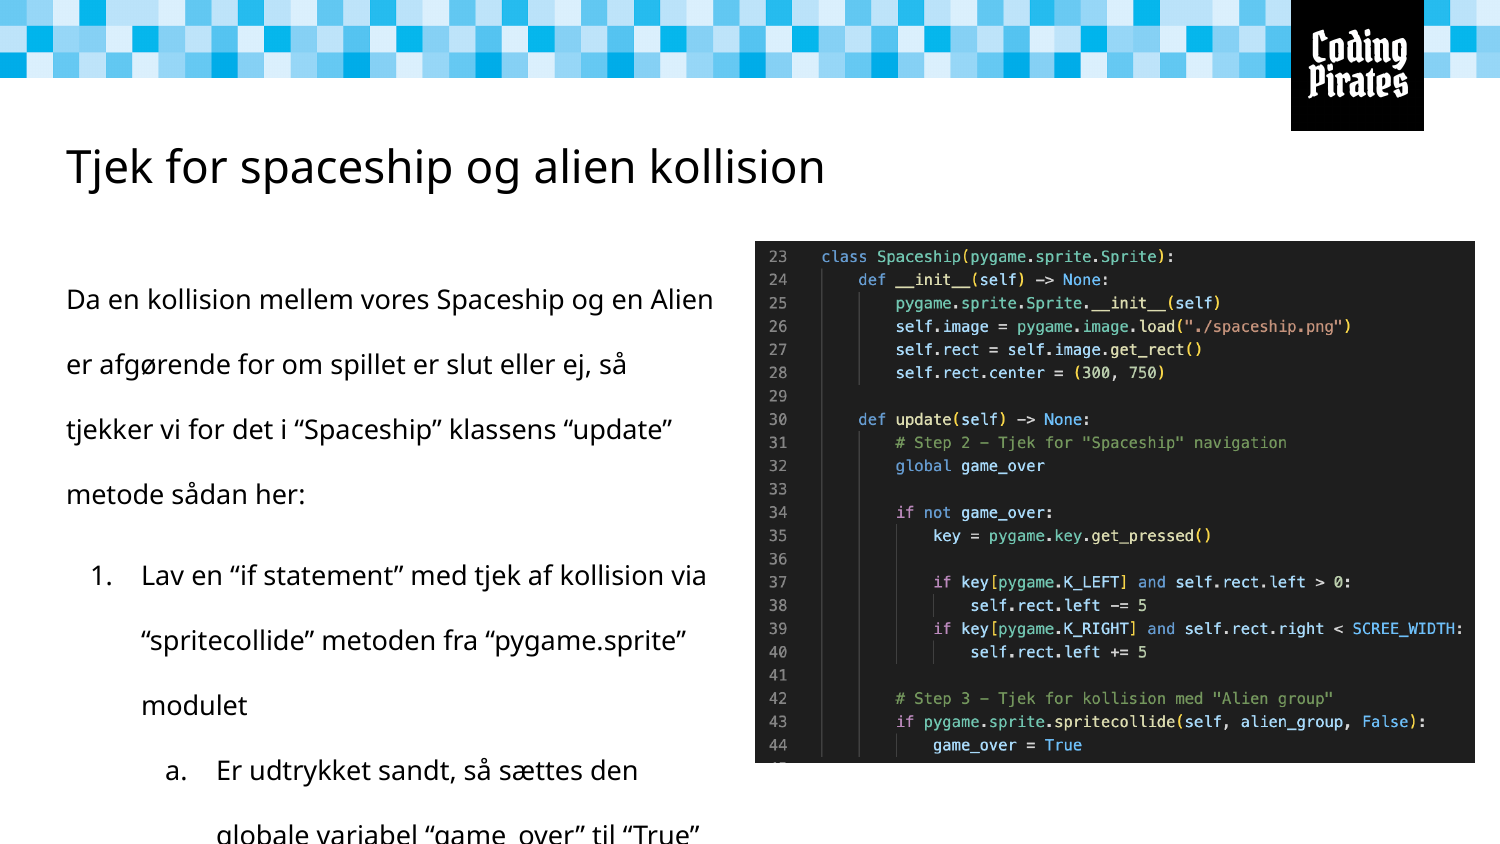

# Tjek for spaceship og alien kollision
Da en kollision mellem vores Spaceship og en Alien er afgørende for om spillet er slut eller ej, så tjekker vi for det i “Spaceship” klassens “update” metode sådan her:
Lav en “if statement” med tjek af kollision via “spritecollide” metoden fra “pygame.sprite” modulet
Er udtrykket sandt, så sættes den globale variabel “game_over” til “True”